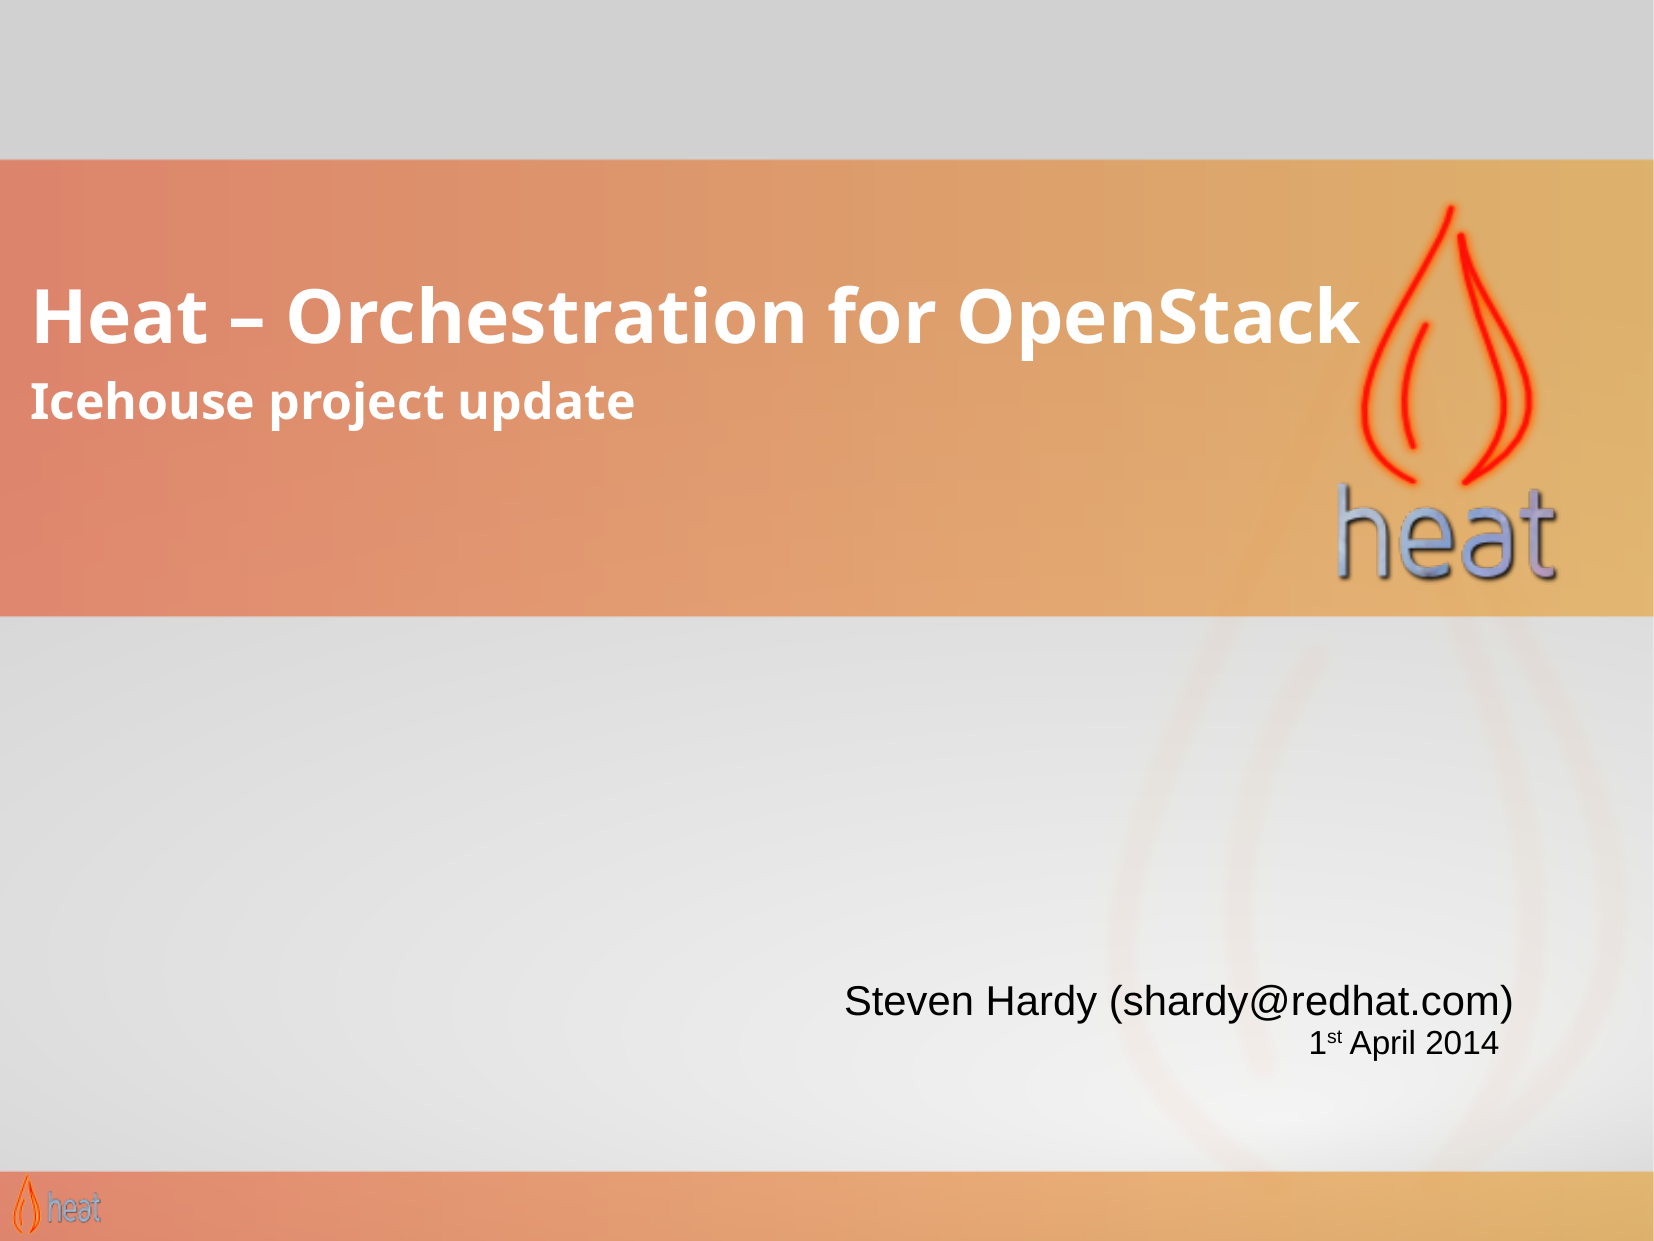

Heat – Orchestration for OpenStack
Icehouse project update
# Steven Hardy (shardy@redhat.com)
						1st April 2014